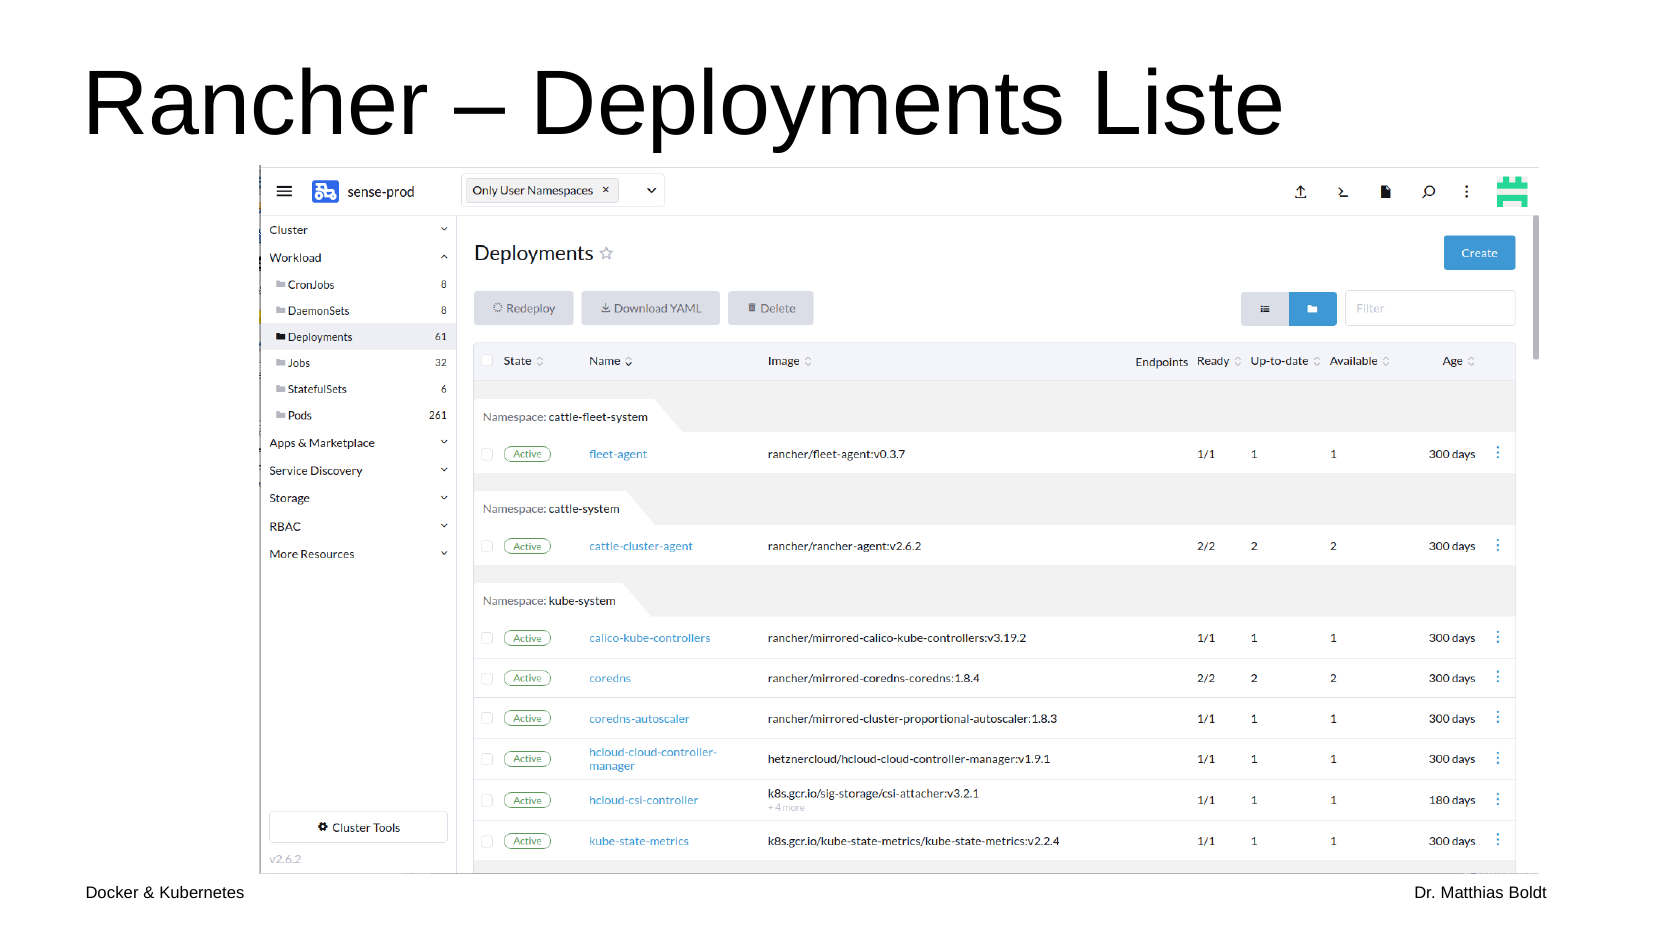

# Rancher – Deployments Liste
Docker & Kubernetes																Dr. Matthias Boldt